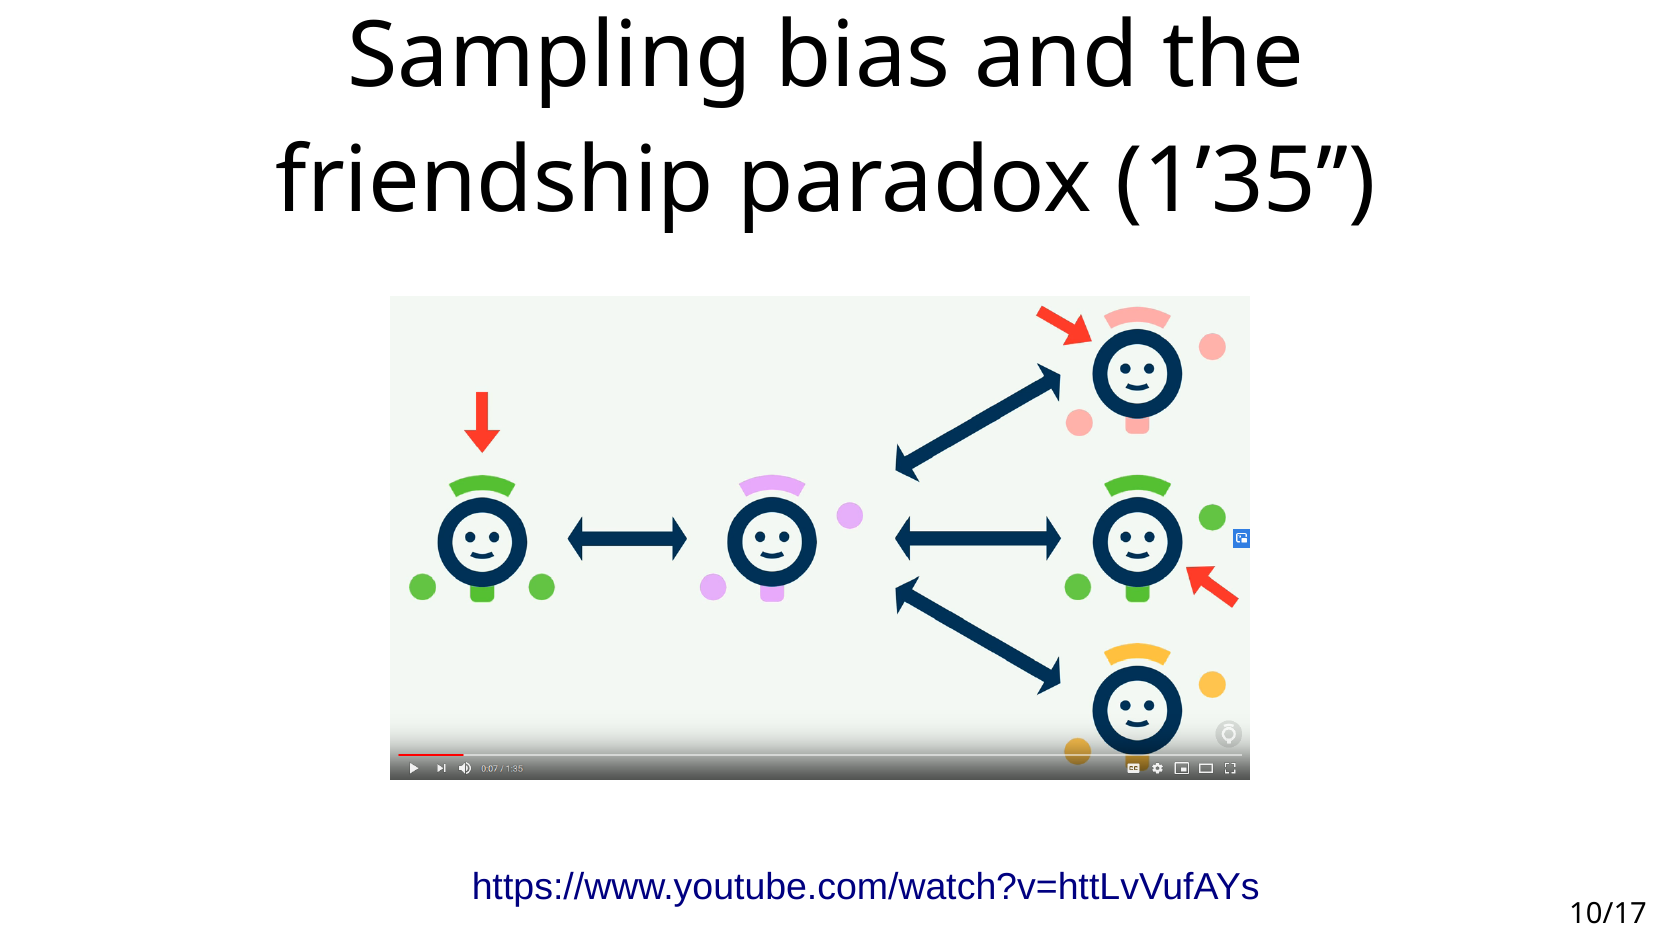

# Sampling bias and the friendship paradox (1’35’’)
https://www.youtube.com/watch?v=httLvVufAYs
10